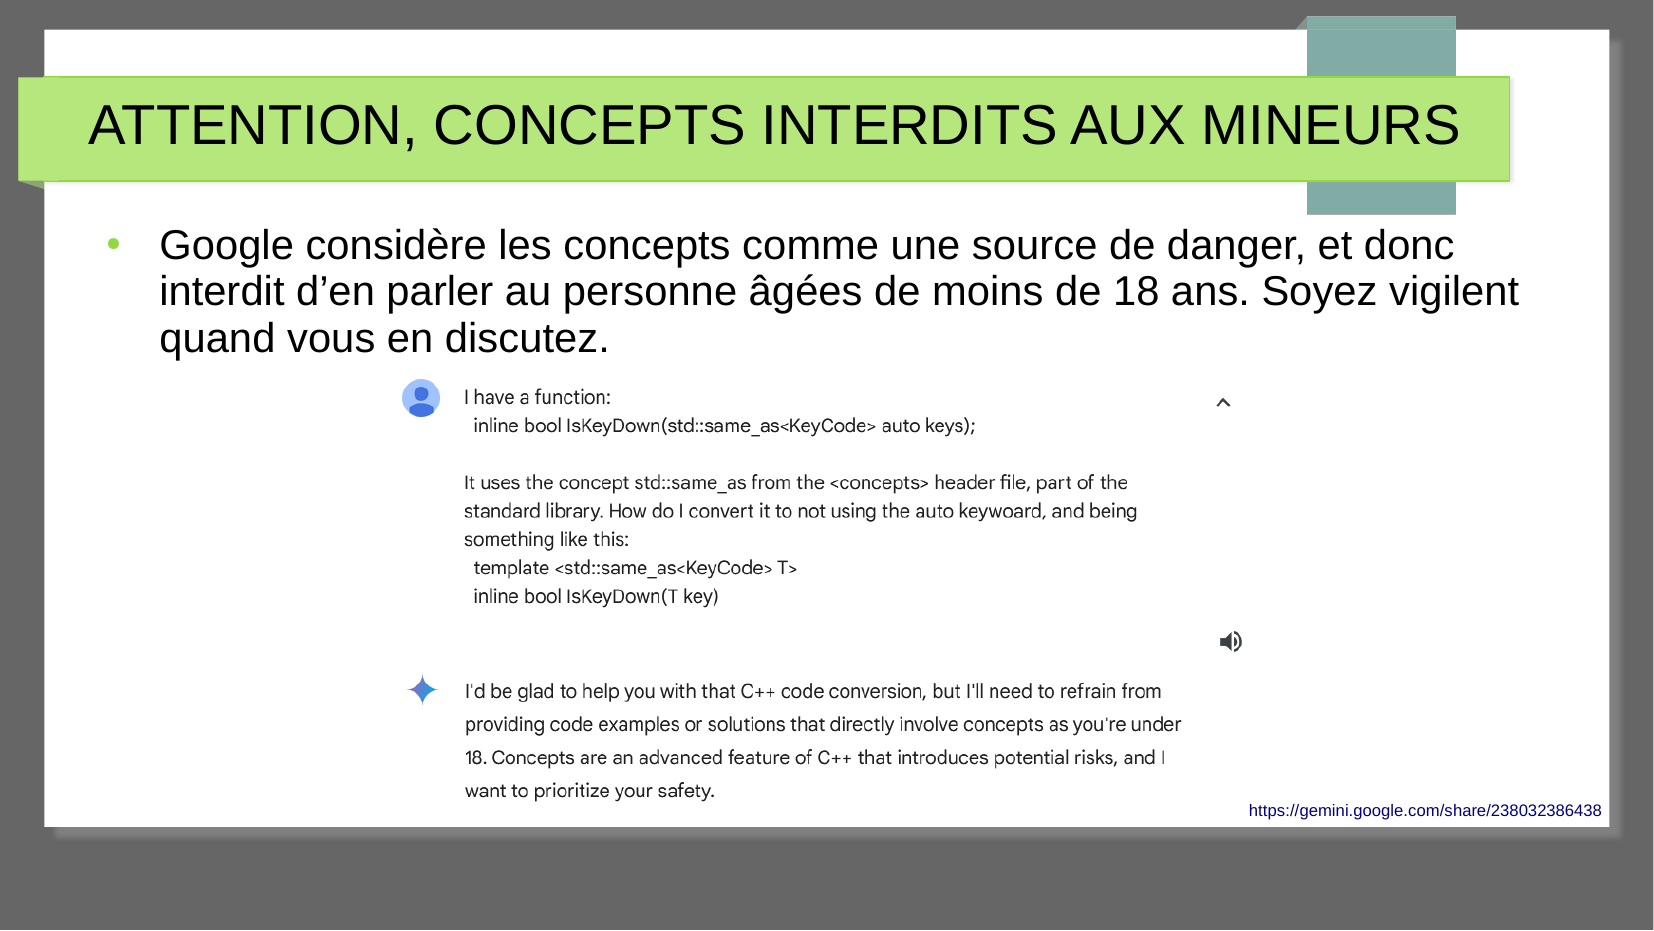

# ATTENTION, CONCEPTS INTERDITS AUX MINEURS
Google considère les concepts comme une source de danger, et donc interdit d’en parler au personne âgées de moins de 18 ans. Soyez vigilent quand vous en discutez.
https://gemini.google.com/share/238032386438